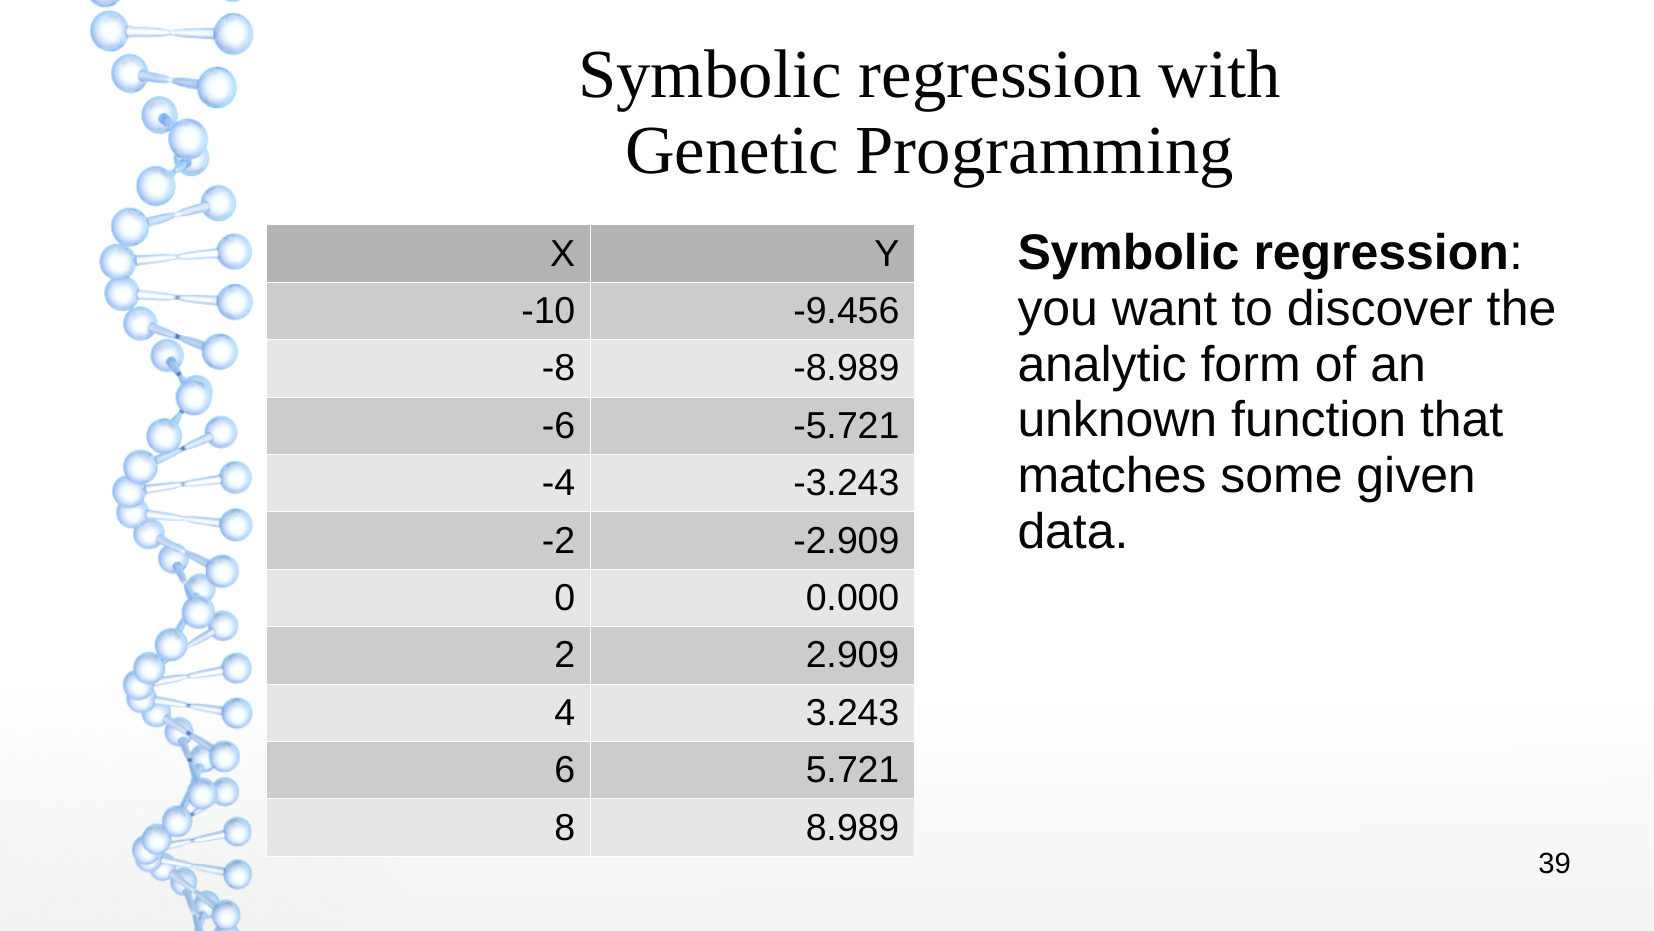

# Symbolic regression with Genetic Programming
| X | Y |
| --- | --- |
| -10 | -9.456 |
| -8 | -8.989 |
| -6 | -5.721 |
| -4 | -3.243 |
| -2 | -2.909 |
| 0 | 0.000 |
| 2 | 2.909 |
| 4 | 3.243 |
| 6 | 5.721 |
| 8 | 8.989 |
Symbolic regression: you want to discover the analytic form of an unknown function that matches some given data.
39